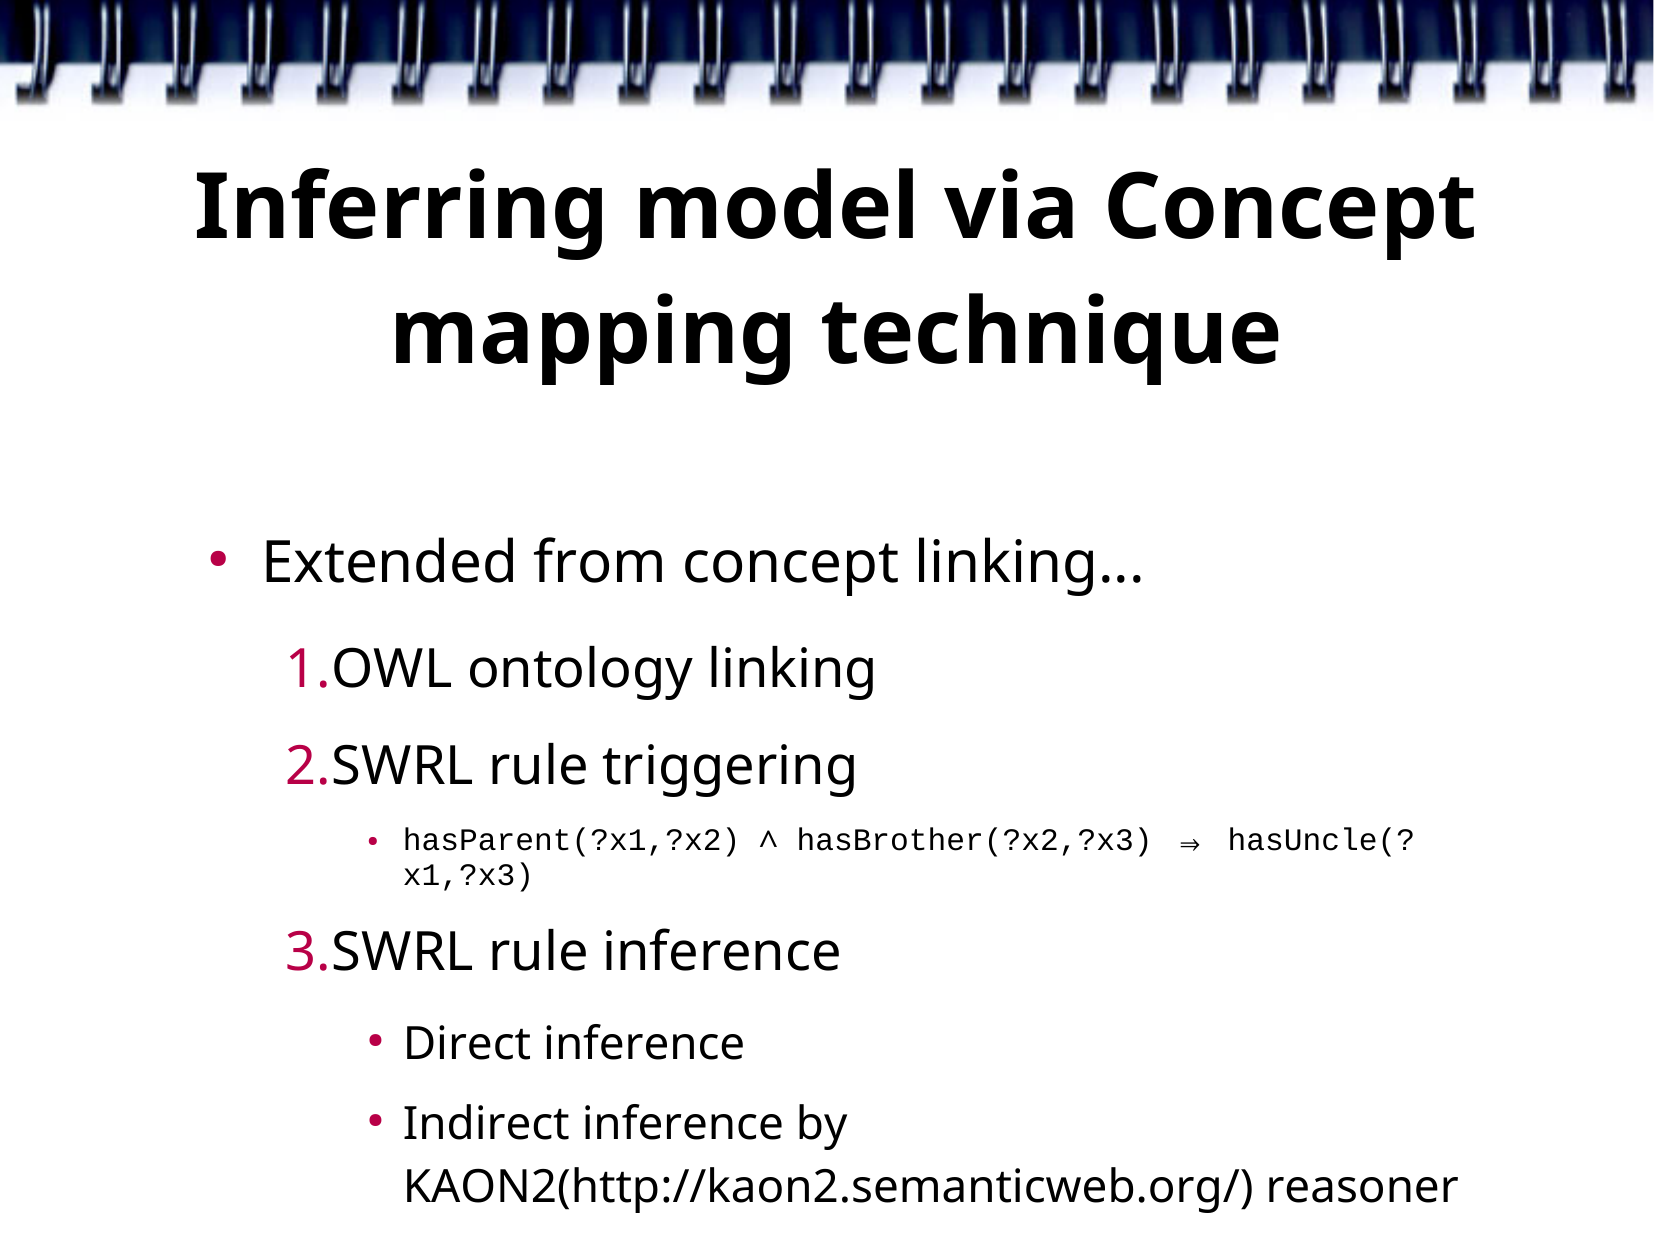

# Inferring model via Concept mapping technique
Extended from concept linking...
OWL ontology linking
SWRL rule triggering
hasParent(?x1,?x2) ∧ hasBrother(?x2,?x3) ⇒ hasUncle(?x1,?x3)
SWRL rule inference
Direct inference
Indirect inference by KAON2(http://kaon2.semanticweb.org/) reasoner